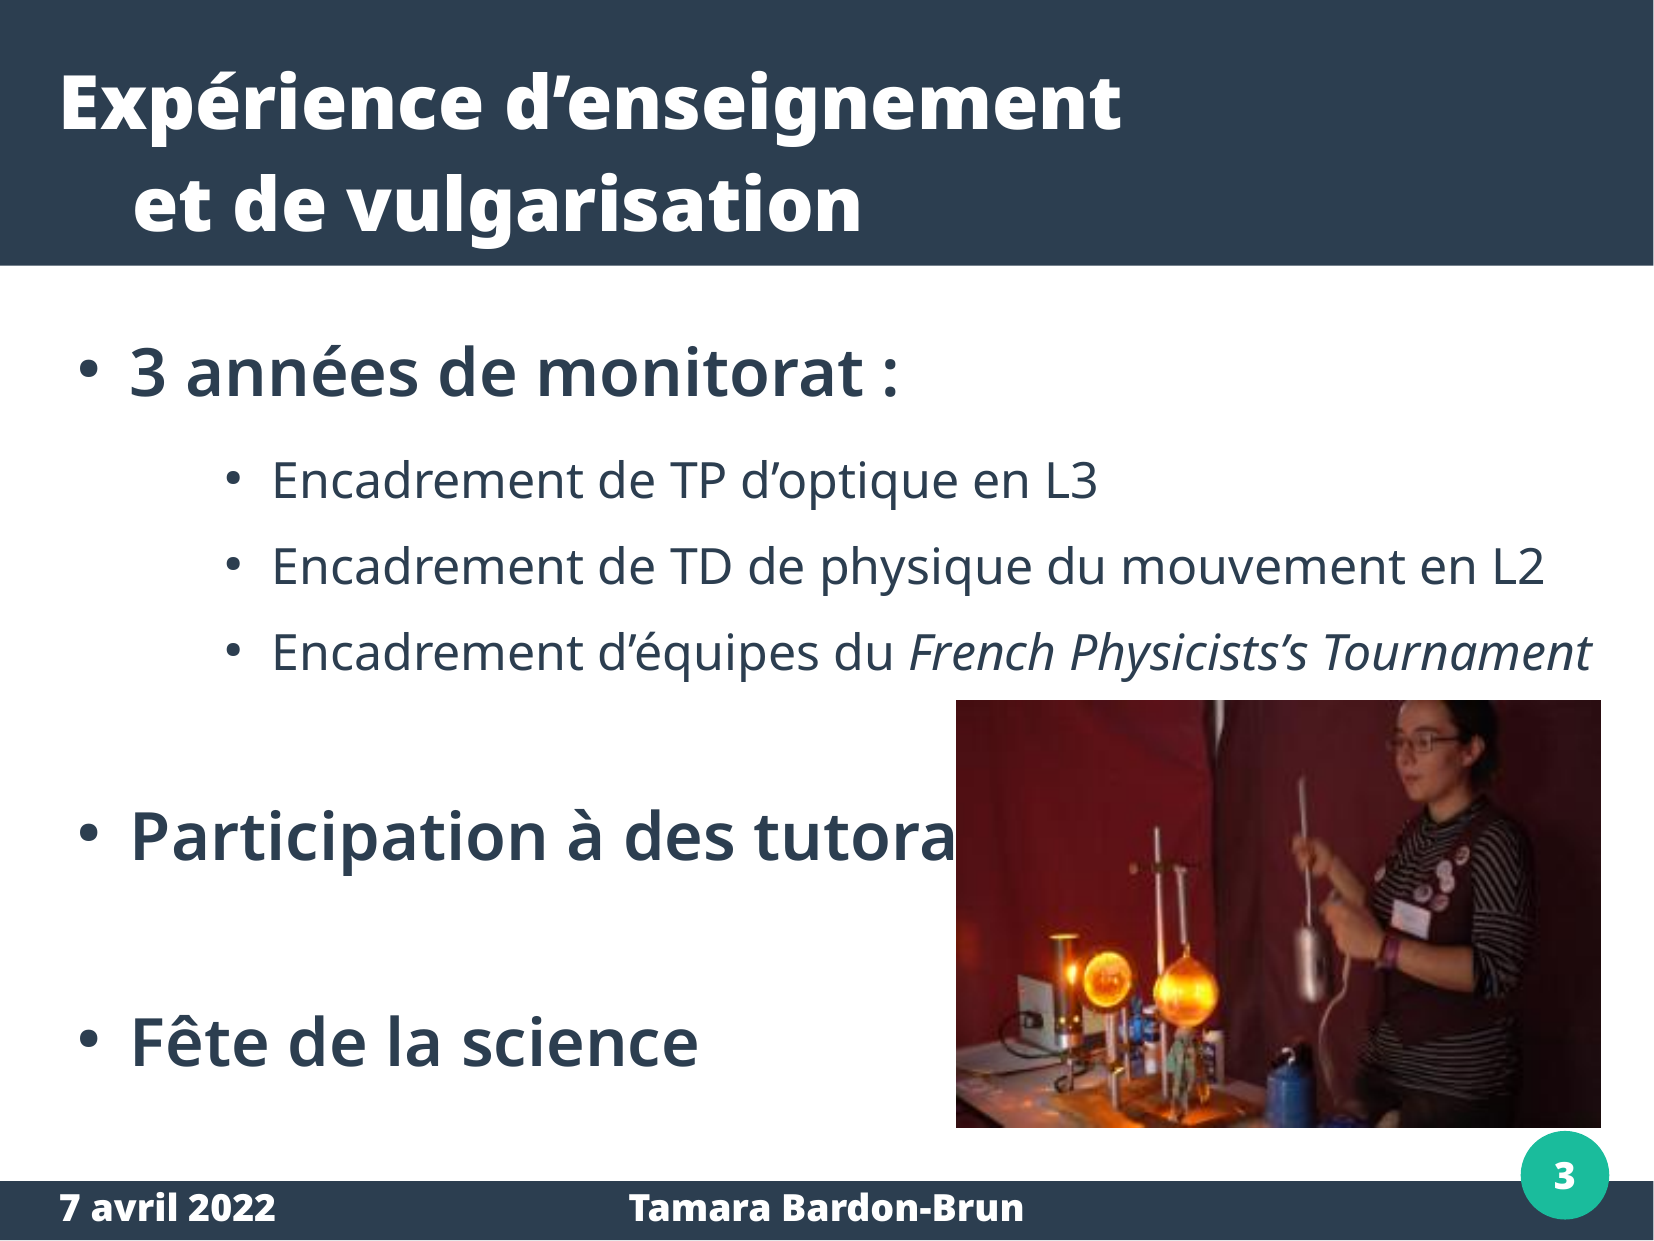

# Expérience d’enseignement et de vulgarisation
3 années de monitorat :
Encadrement de TP d’optique en L3
Encadrement de TD de physique du mouvement en L2
Encadrement d’équipes du French Physicists’s Tournament
Participation à des tutorats
Fête de la science
3
7 avril 2022
Tamara Bardon-Brun